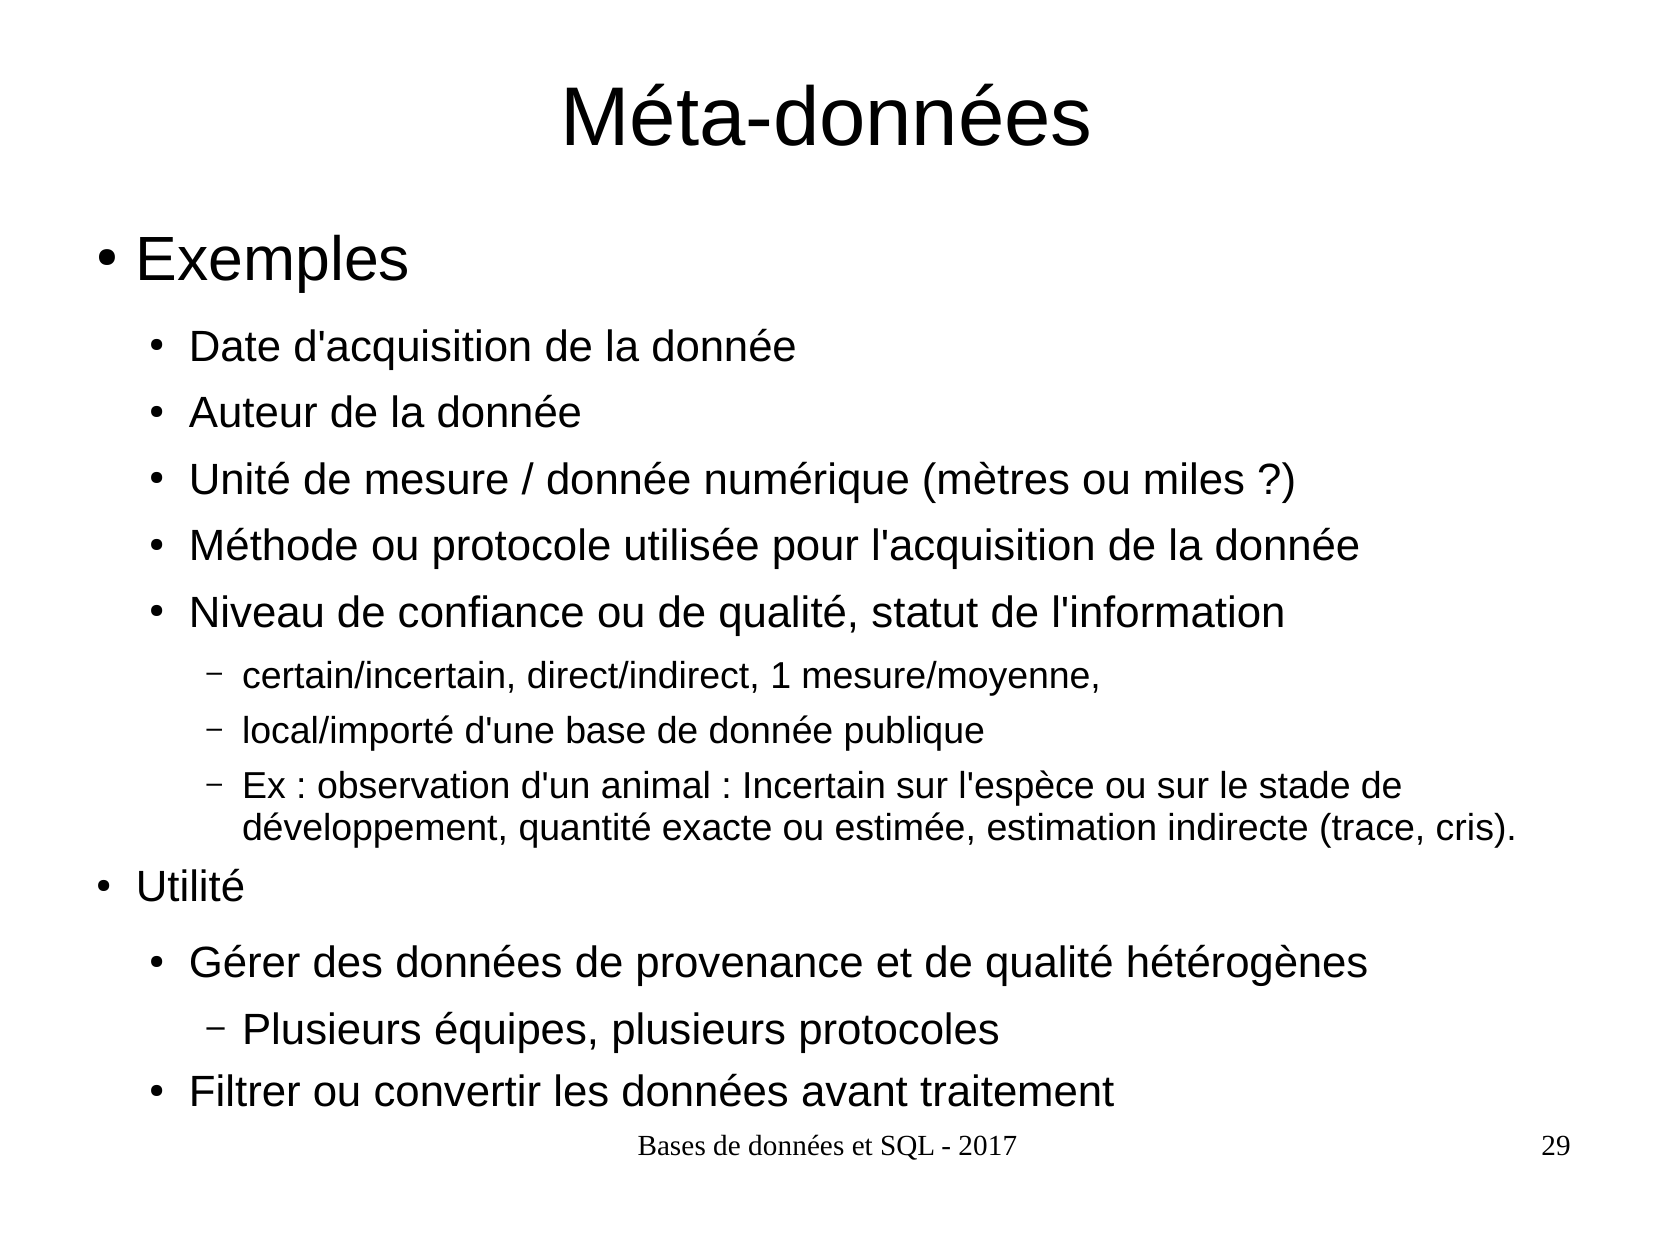

# Méta-données
Exemples
Date d'acquisition de la donnée
Auteur de la donnée
Unité de mesure / donnée numérique (mètres ou miles ?)
Méthode ou protocole utilisée pour l'acquisition de la donnée
Niveau de confiance ou de qualité, statut de l'information
certain/incertain, direct/indirect, 1 mesure/moyenne,
local/importé d'une base de donnée publique
Ex : observation d'un animal : Incertain sur l'espèce ou sur le stade de développement, quantité exacte ou estimée, estimation indirecte (trace, cris).
Utilité
Gérer des données de provenance et de qualité hétérogènes
Plusieurs équipes, plusieurs protocoles
Filtrer ou convertir les données avant traitement
Bases de données et SQL - 2017
29